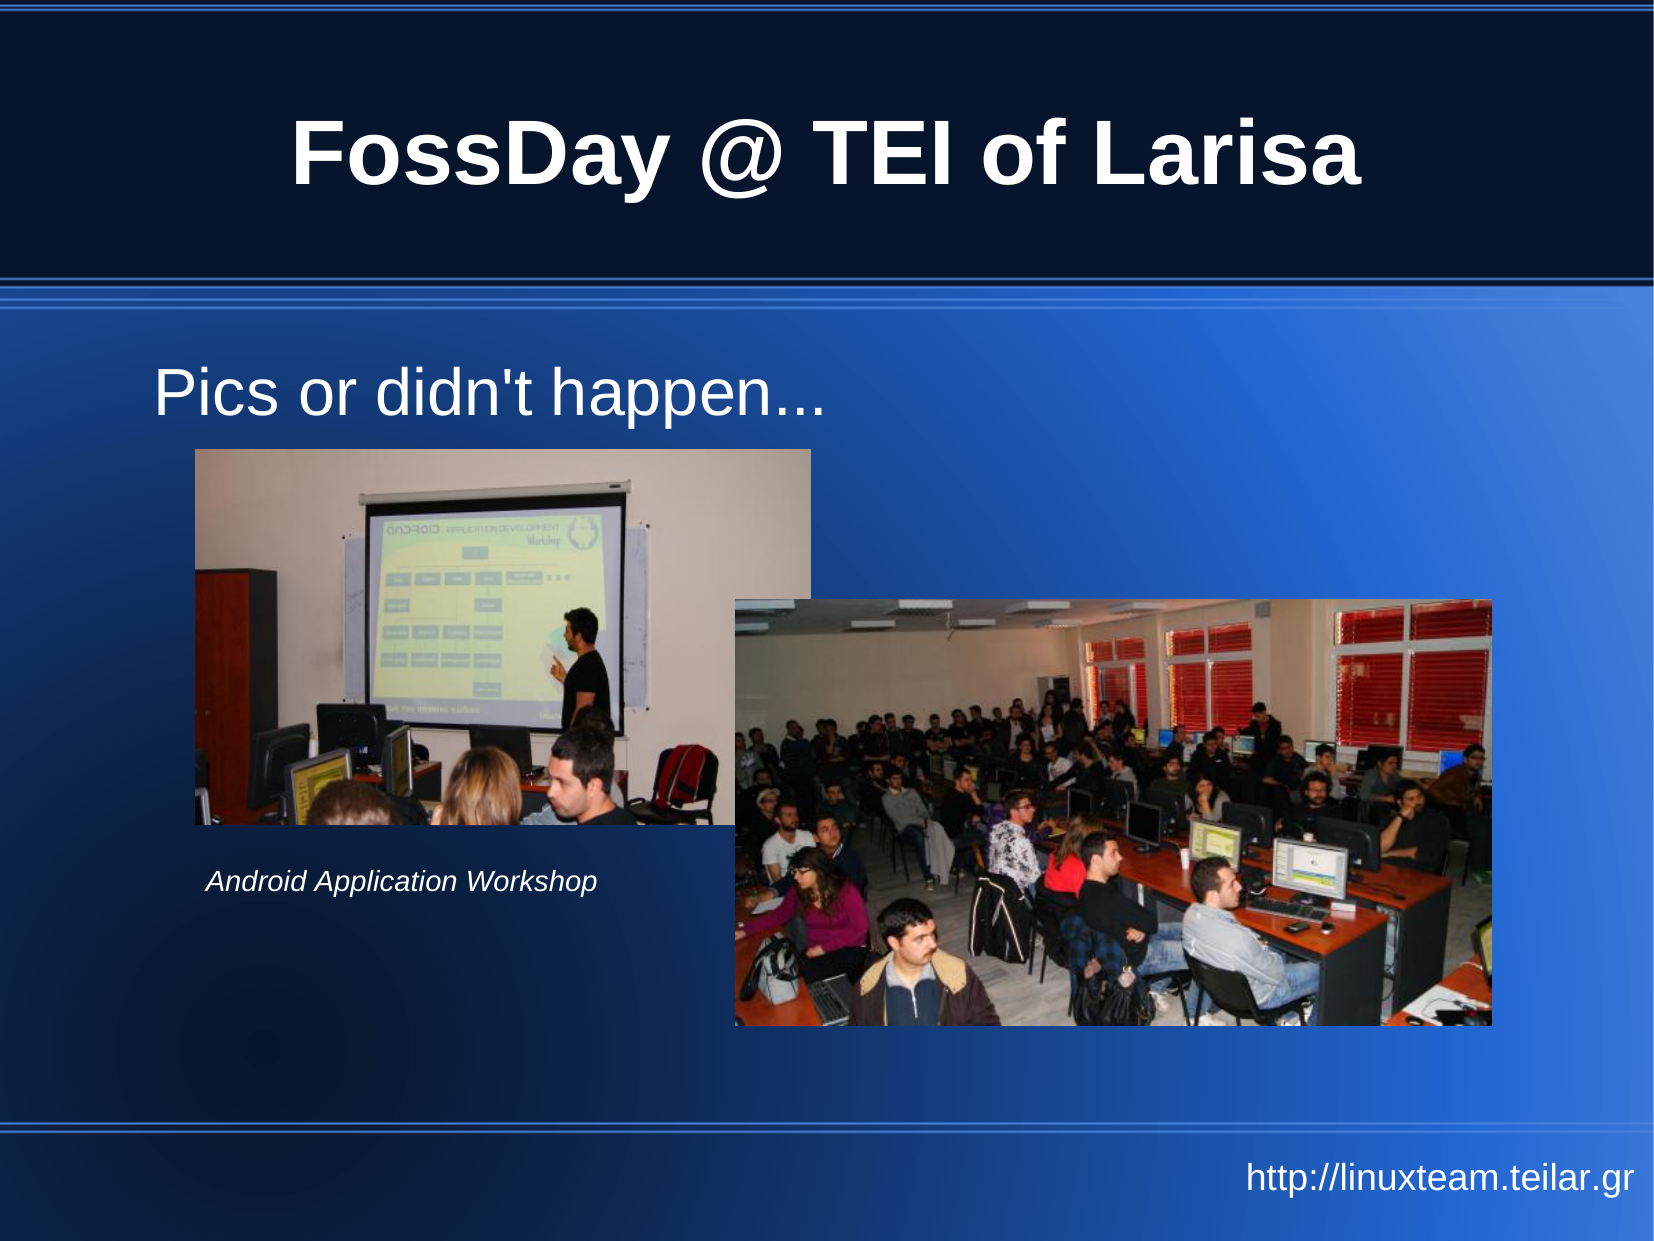

# FossDay @ TEI of Larisa
Pics or didn't happen...
Android Application Workshop
http://linuxteam.teilar.gr